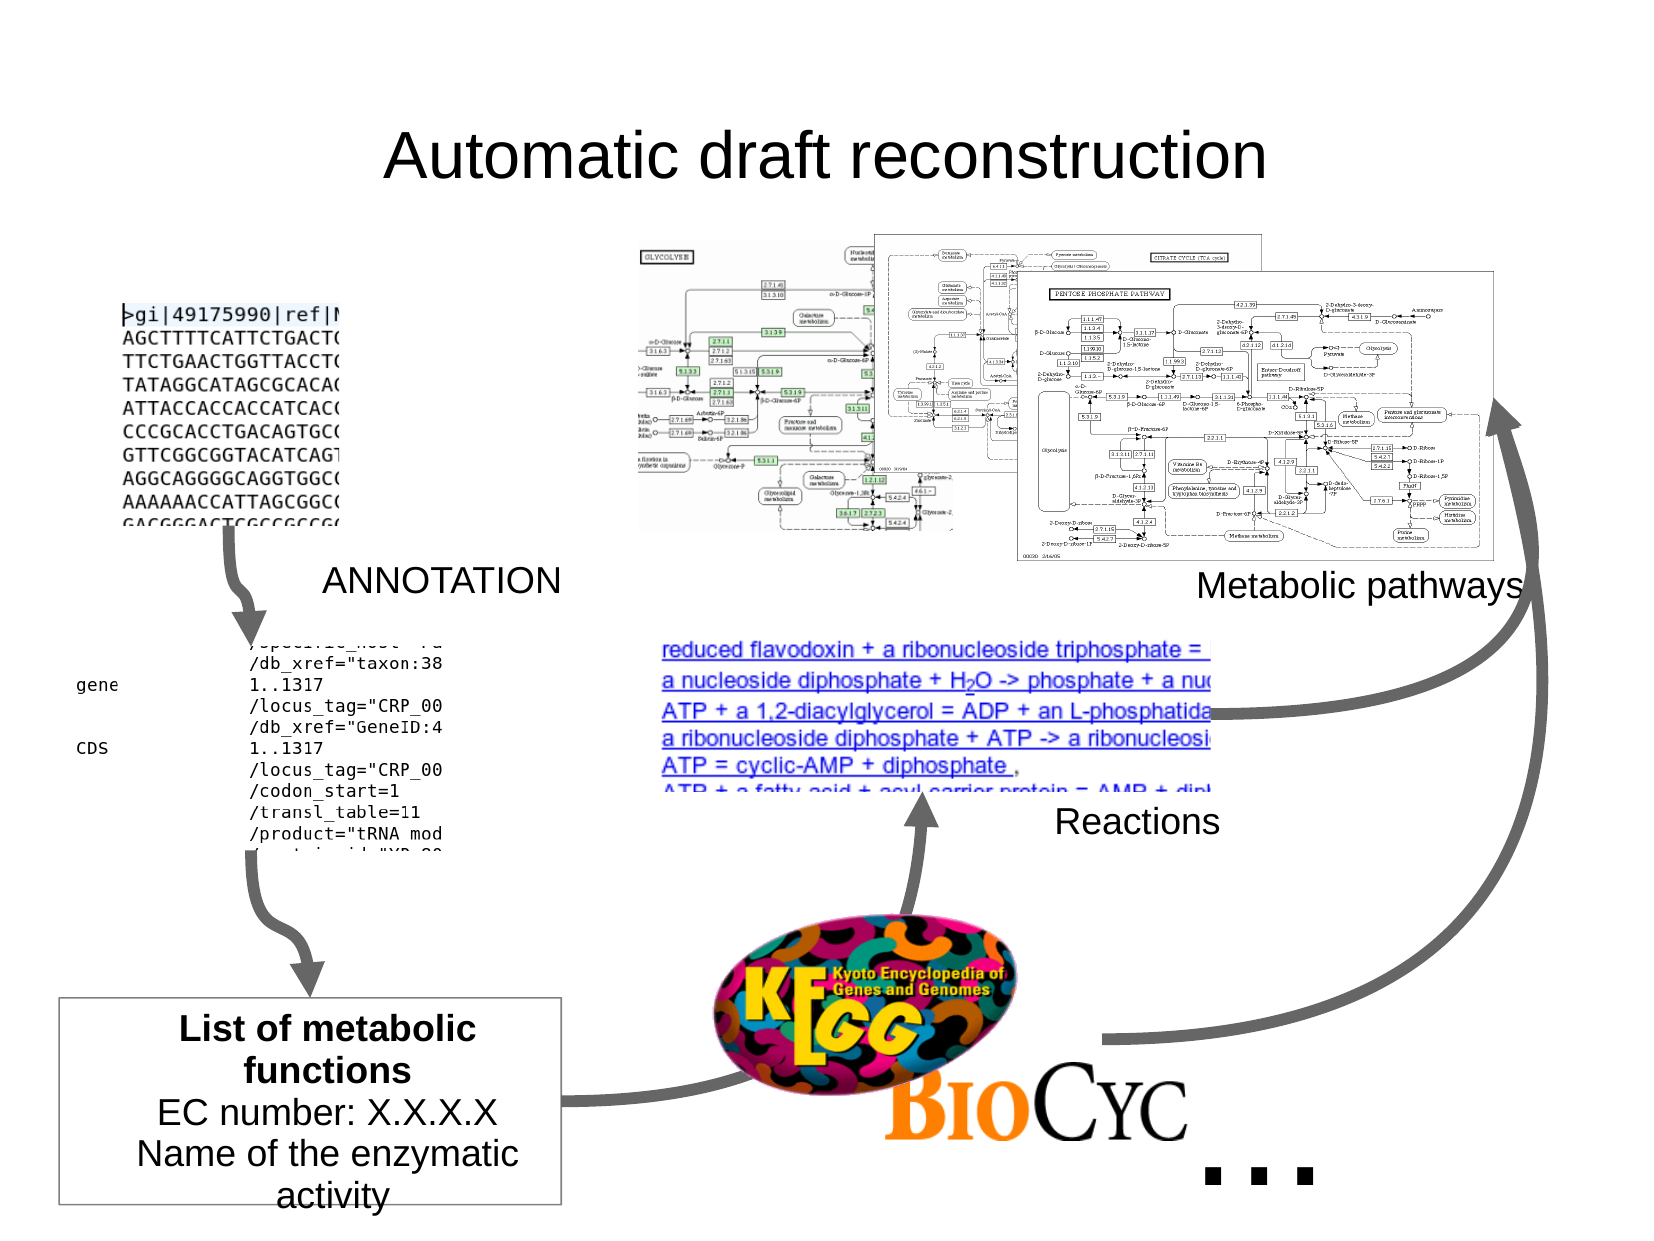

# Automatic draft reconstruction
ANNOTATION
Metabolic pathways
Reactions
...
List of metabolic functions
EC number: X.X.X.X
Name of the enzymatic
 activity